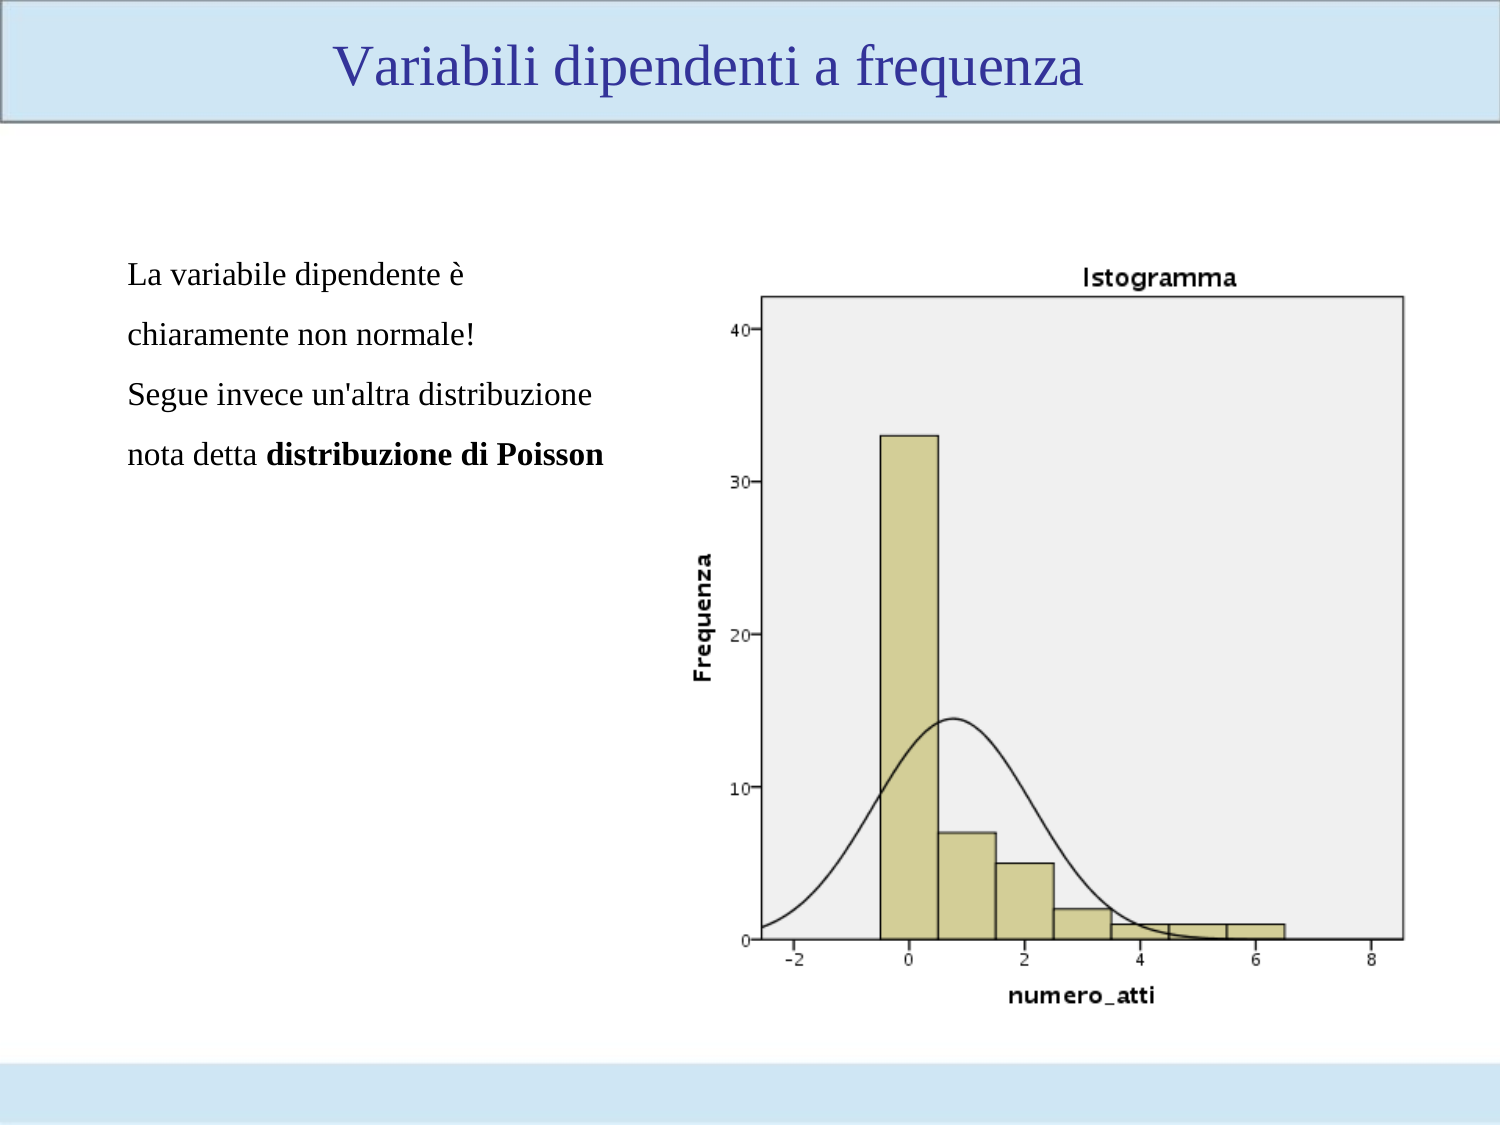

# Variabili dipendenti a frequenza
La variabile dipendente è chiaramente non normale!
Segue invece un'altra distribuzione nota detta distribuzione di Poisson